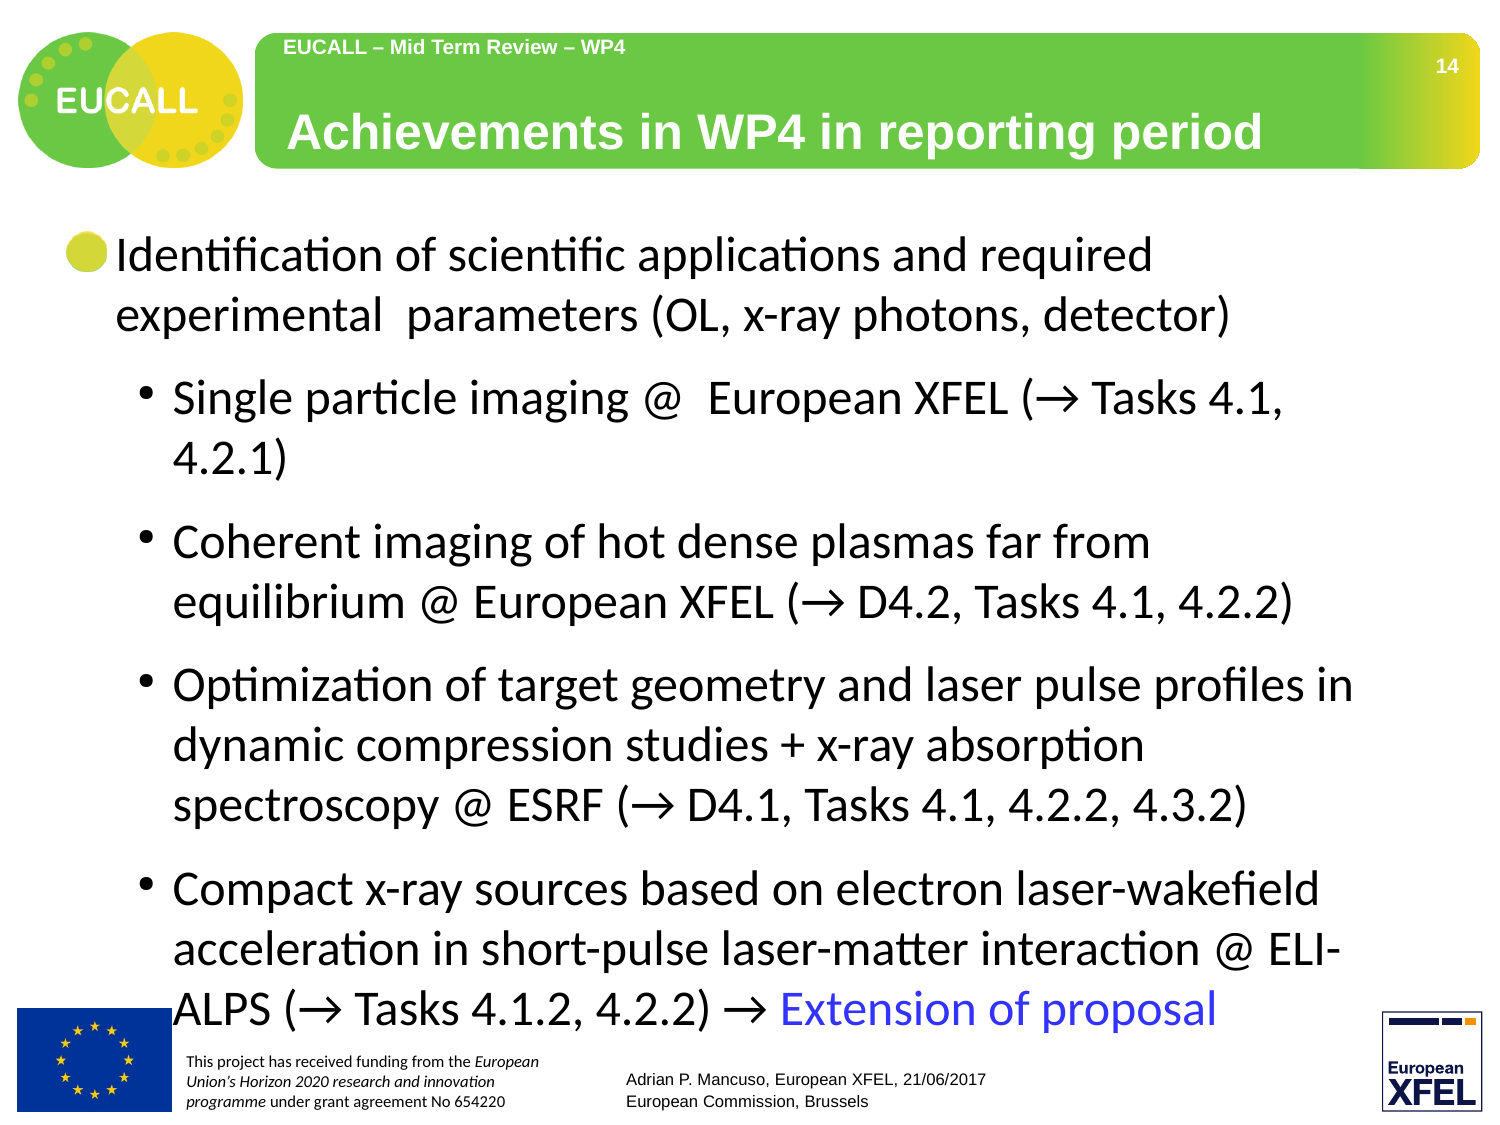

Achievements in WP4 in reporting period
Identification of scientific applications and required experimental parameters (OL, x-ray photons, detector)
Single particle imaging @ European XFEL (→ Tasks 4.1, 4.2.1)
Coherent imaging of hot dense plasmas far from equilibrium @ European XFEL (→ D4.2, Tasks 4.1, 4.2.2)
Optimization of target geometry and laser pulse profiles in dynamic compression studies + x-ray absorption spectroscopy @ ESRF (→ D4.1, Tasks 4.1, 4.2.2, 4.3.2)
Compact x-ray sources based on electron laser-wakefield acceleration in short-pulse laser-matter interaction @ ELI-ALPS (→ Tasks 4.1.2, 4.2.2) → Extension of proposal